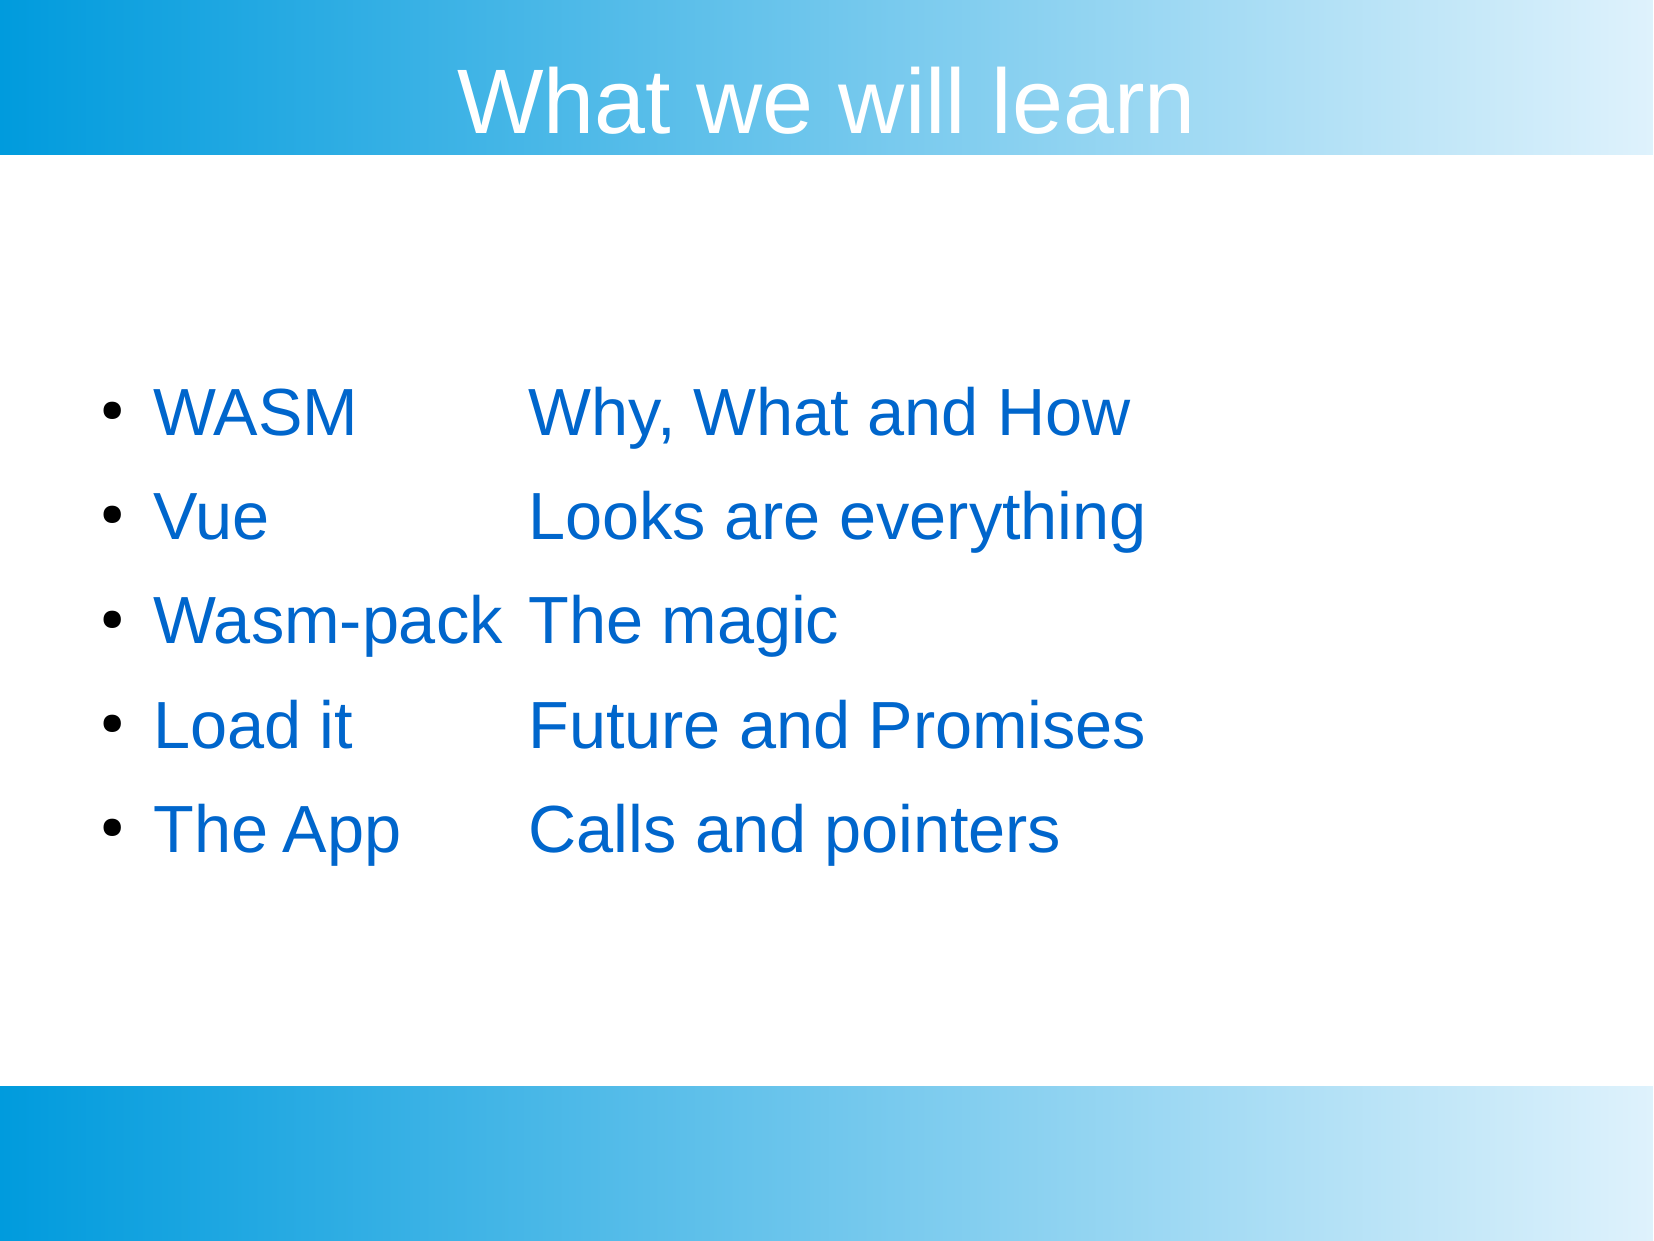

# What we will learn
WASM			Why, What and How
Vue				Looks are everything
Wasm-pack	The magic
Load it			Future and Promises
The App		Calls and pointers